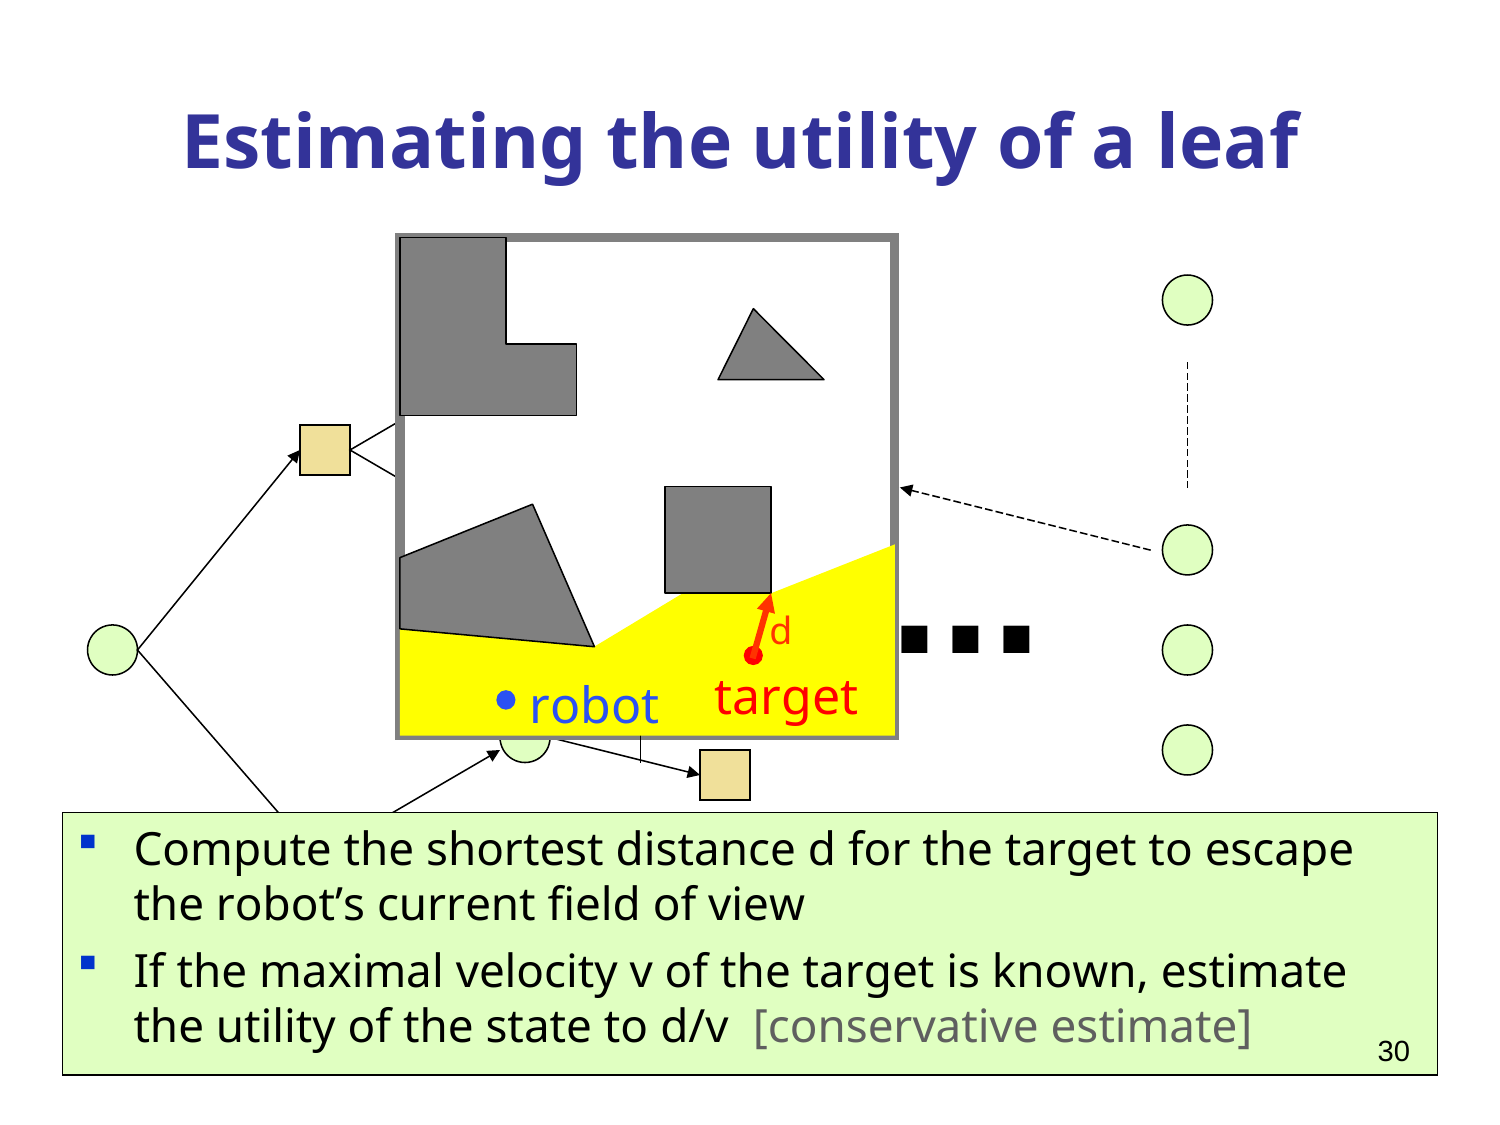

# Estimating the utility of a leaf
target
robot
d
...
Compute the shortest distance d for the target to escape the robot’s current field of view
If the maximal velocity v of the target is known, estimate the utility of the state to d/v [conservative estimate]
horizon h
horizon 1